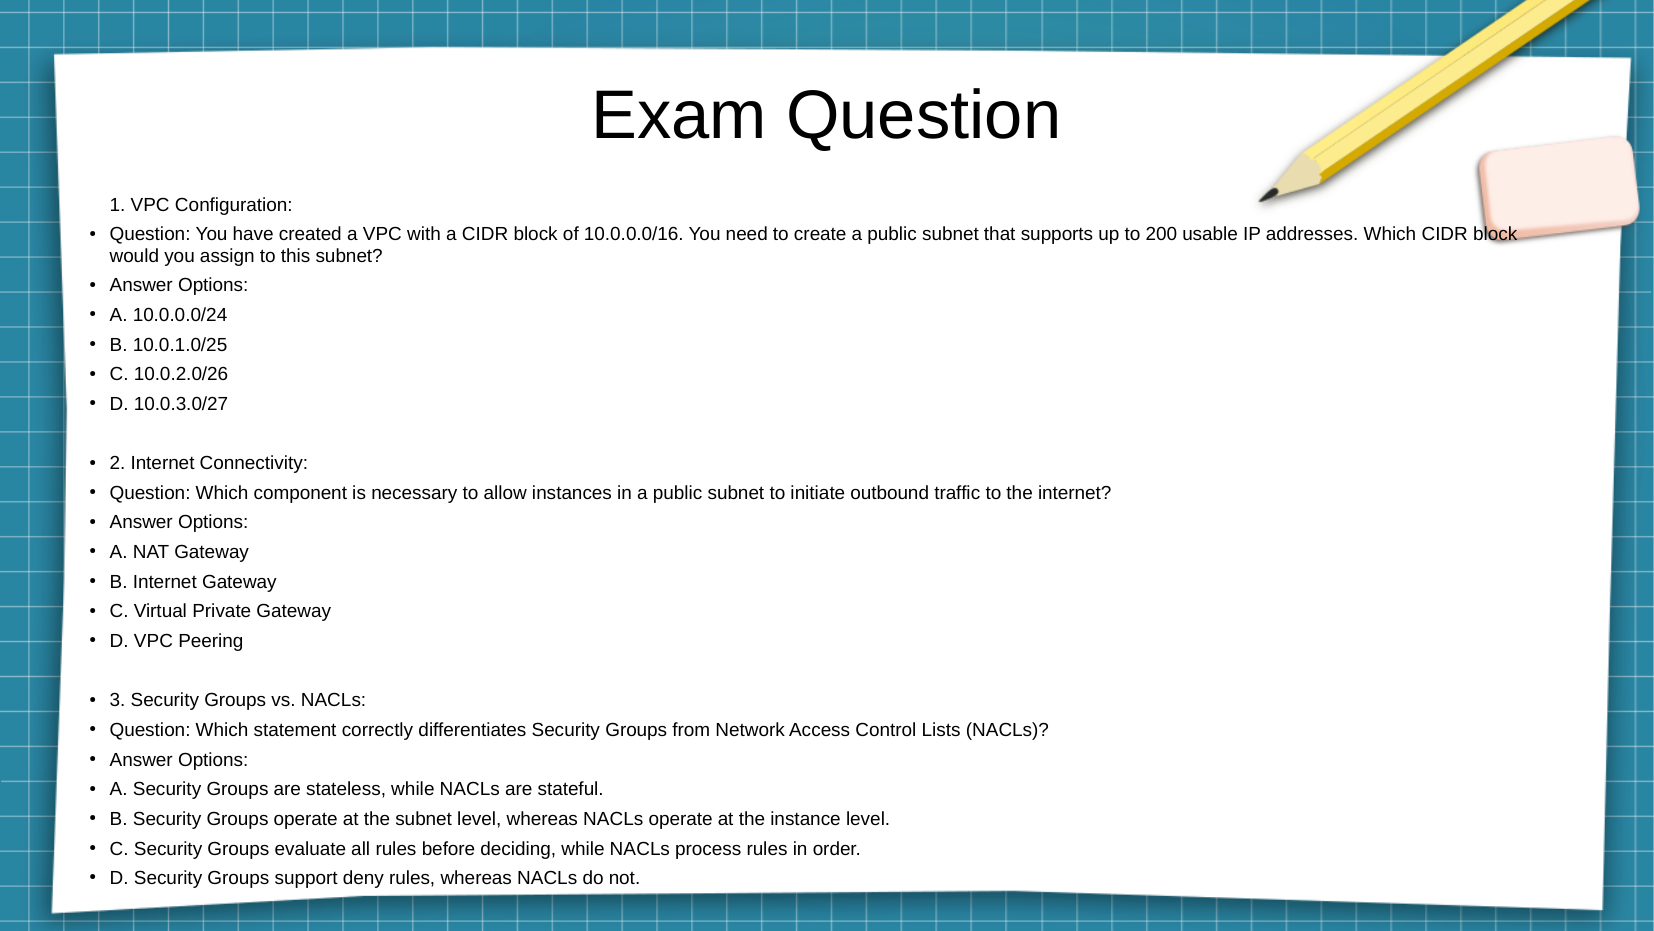

# Exam Question
1. VPC Configuration:
Question: You have created a VPC with a CIDR block of 10.0.0.0/16. You need to create a public subnet that supports up to 200 usable IP addresses. Which CIDR block would you assign to this subnet?
Answer Options:
A. 10.0.0.0/24
B. 10.0.1.0/25
C. 10.0.2.0/26
D. 10.0.3.0/27
2. Internet Connectivity:
Question: Which component is necessary to allow instances in a public subnet to initiate outbound traffic to the internet?
Answer Options:
A. NAT Gateway
B. Internet Gateway
C. Virtual Private Gateway
D. VPC Peering
3. Security Groups vs. NACLs:
Question: Which statement correctly differentiates Security Groups from Network Access Control Lists (NACLs)?
Answer Options:
A. Security Groups are stateless, while NACLs are stateful.
B. Security Groups operate at the subnet level, whereas NACLs operate at the instance level.
C. Security Groups evaluate all rules before deciding, while NACLs process rules in order.
D. Security Groups support deny rules, whereas NACLs do not.